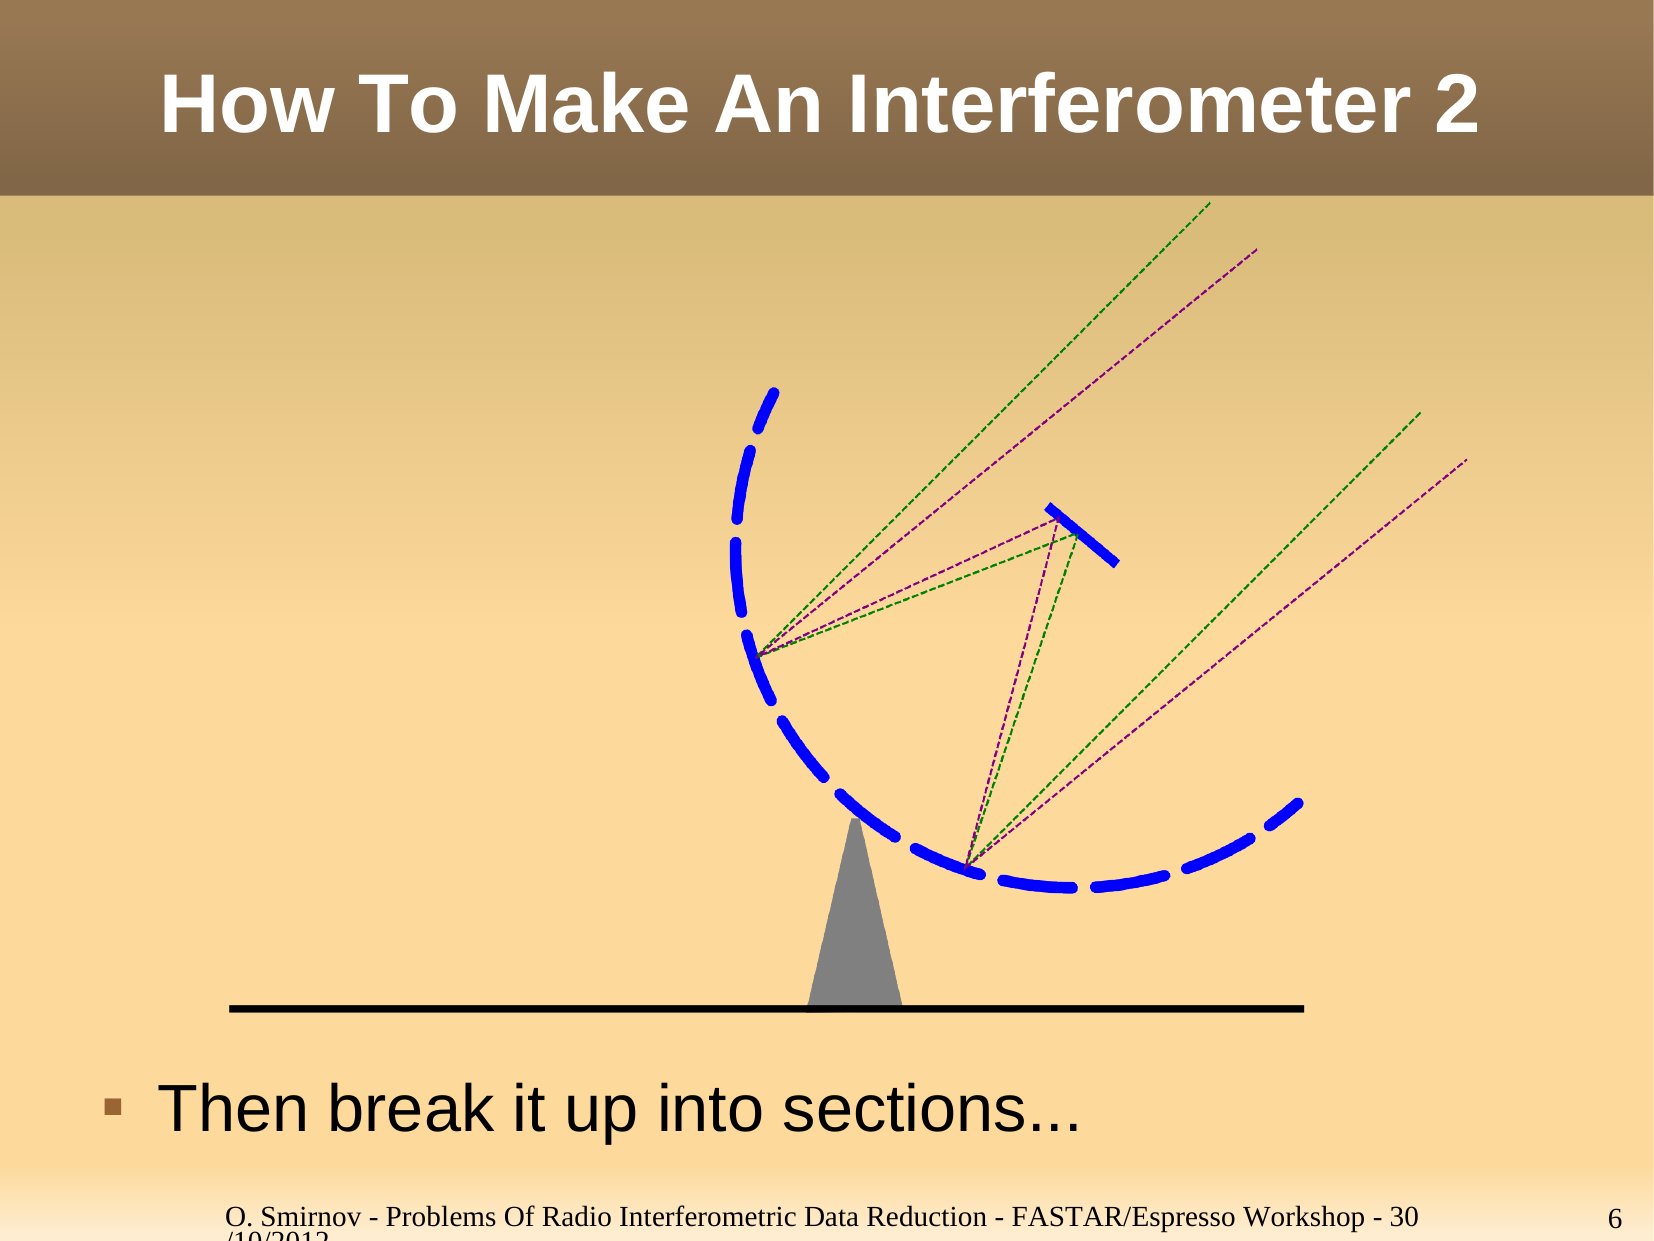

# How To Make An Interferometer 2
Then break it up into sections...
O. Smirnov - Problems Of Radio Interferometric Data Reduction - FASTAR/Espresso Workshop - 30/10/2012
6